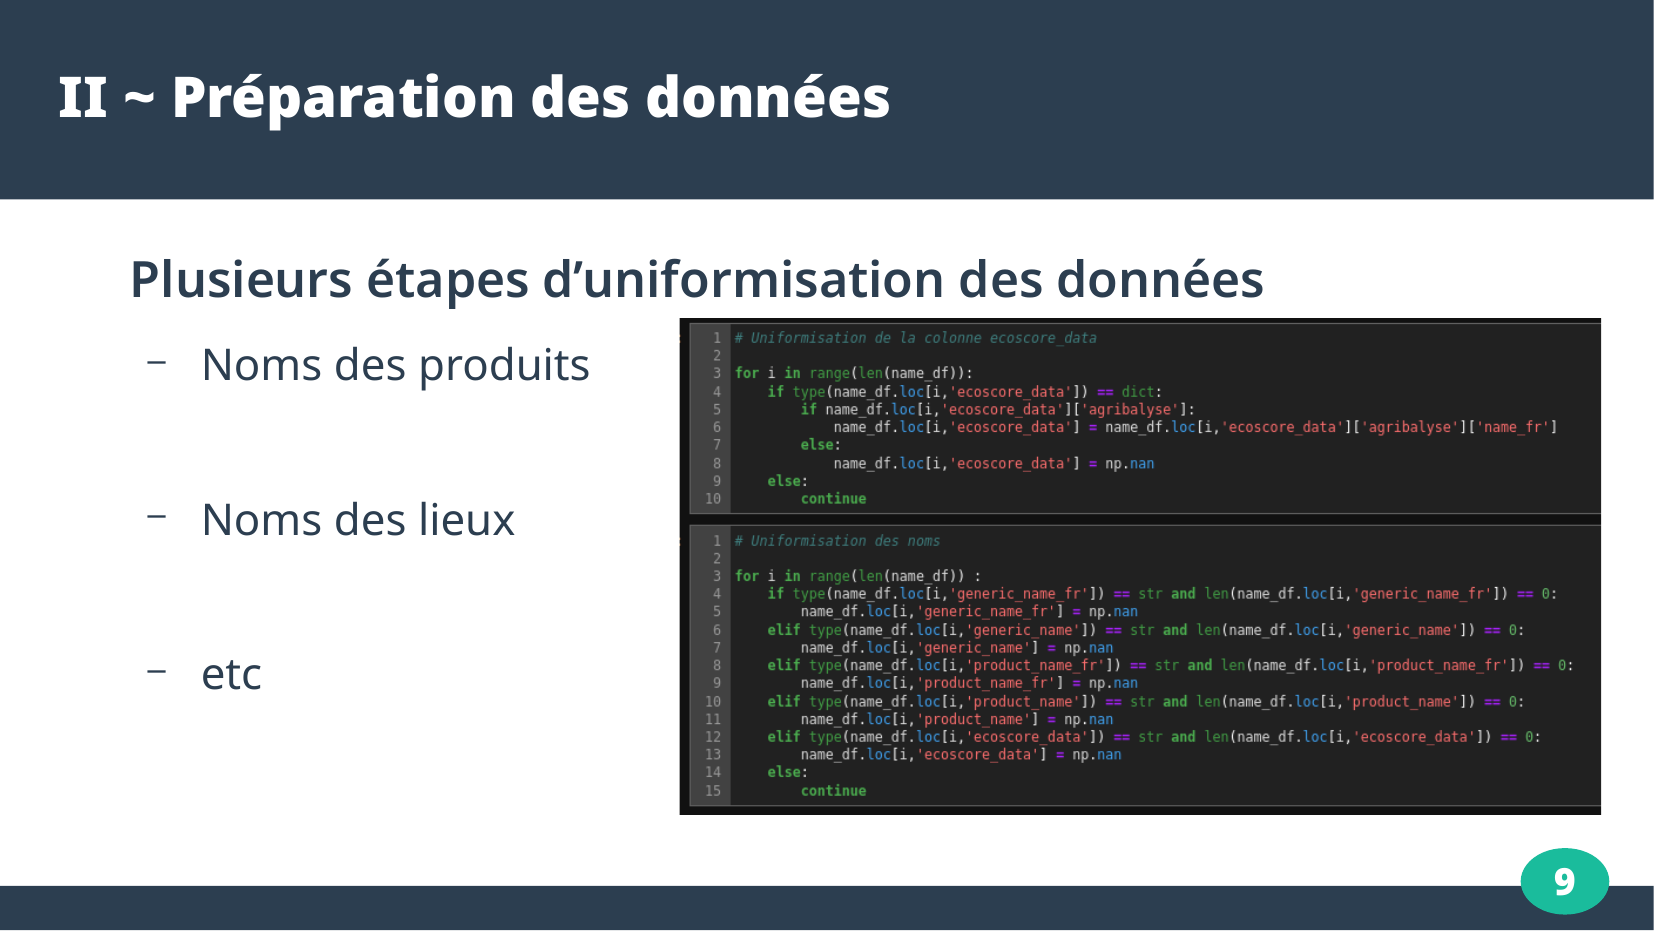

# II ~ Préparation des données
Plusieurs étapes d’uniformisation des données
Noms des produits
Noms des lieux
etc
9